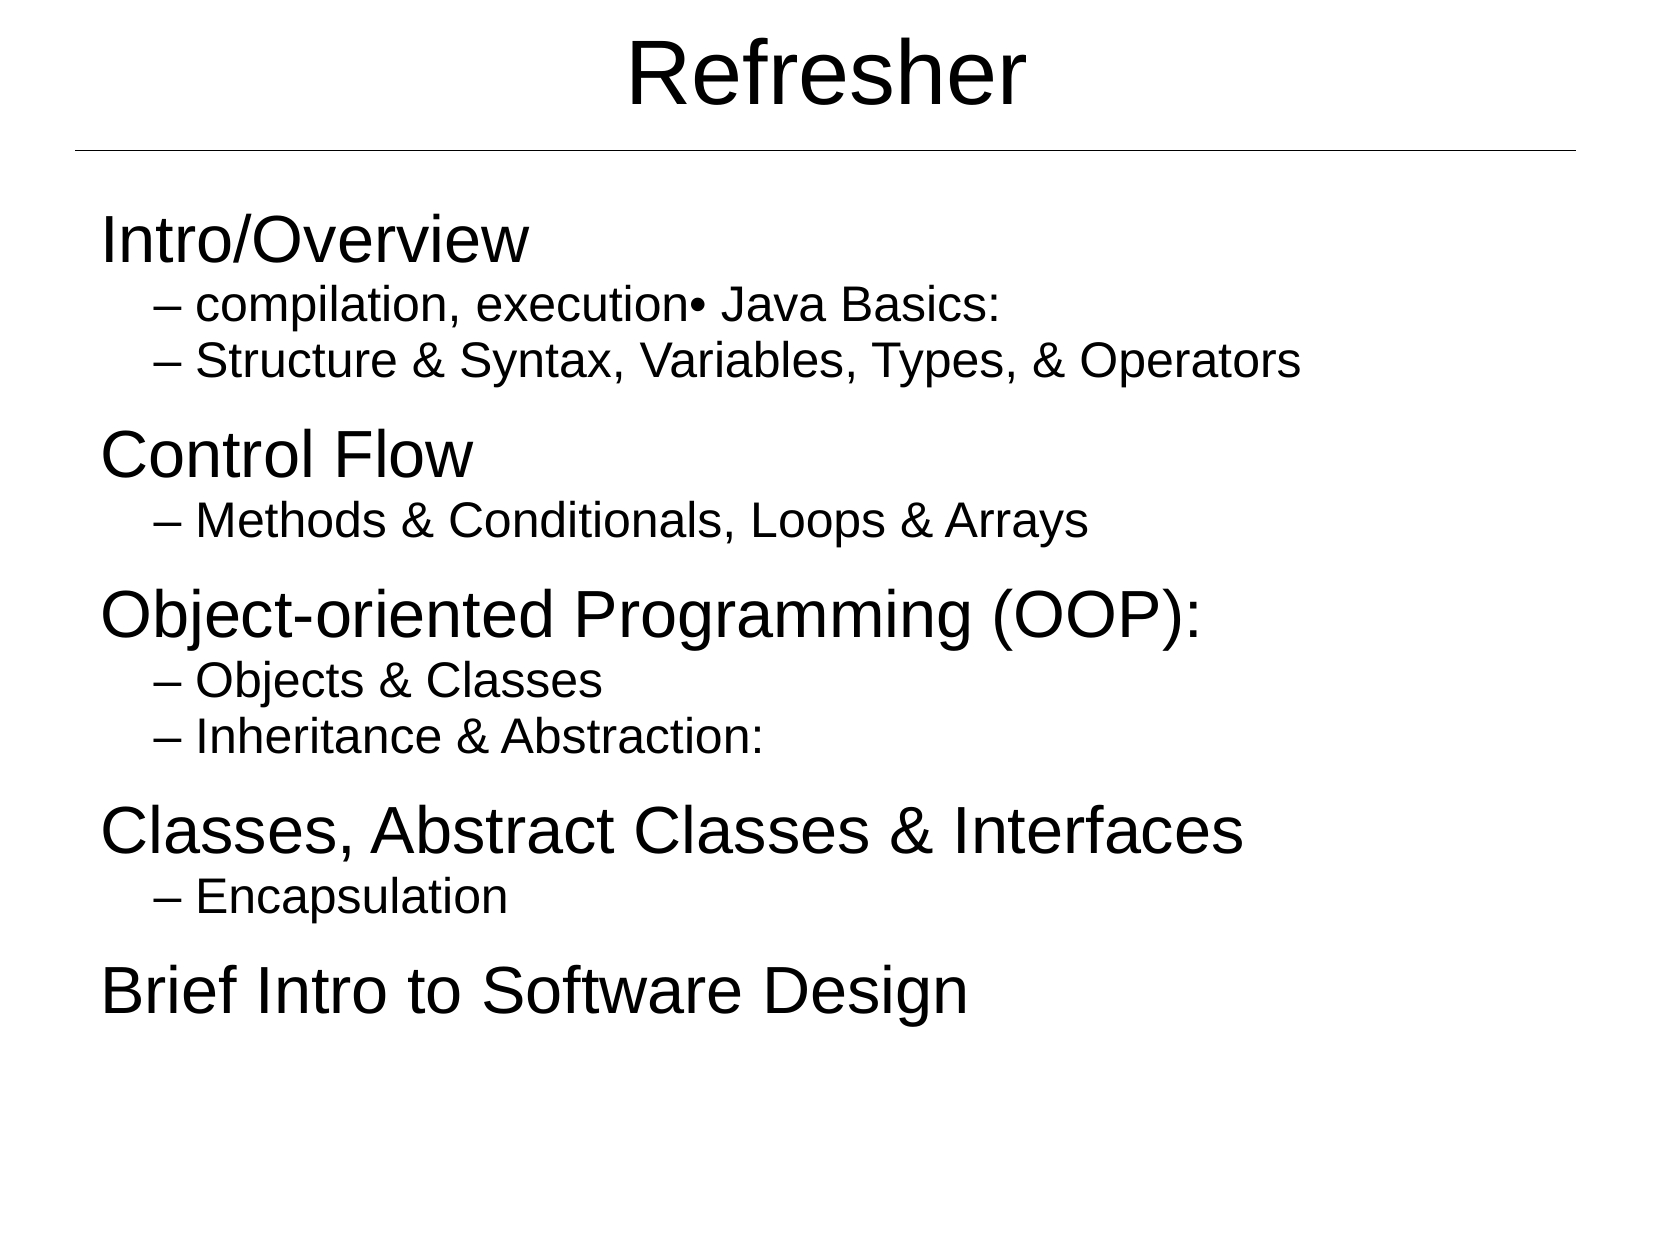

# Refresher
Intro/Overview
– compilation, execution• Java Basics:
– Structure & Syntax, Variables, Types, & Operators
Control Flow
– Methods & Conditionals, Loops & Arrays
Object-oriented Programming (OOP):
– Objects & Classes
– Inheritance & Abstraction:
Classes, Abstract Classes & Interfaces
– Encapsulation
Brief Intro to Software Design